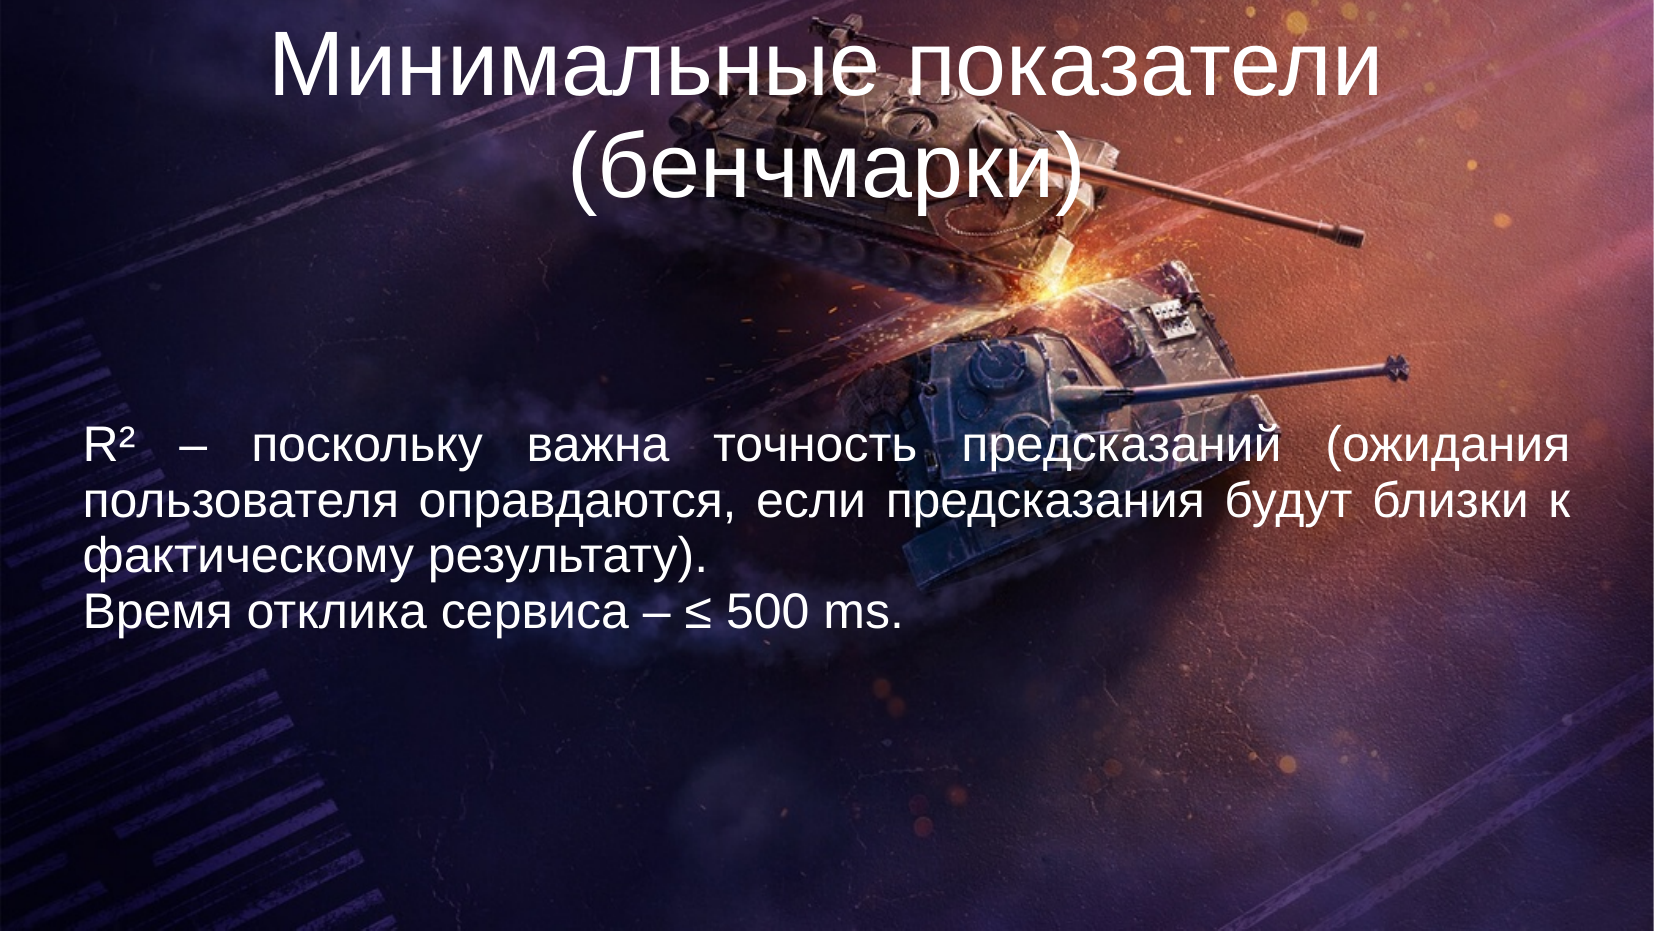

# Минимальные показатели (бенчмарки)
R² – поскольку важна точность предсказаний (ожидания пользователя оправдаются, если предсказания будут близки к фактическому результату).
Время отклика сервиса – ≤ 500 ms.